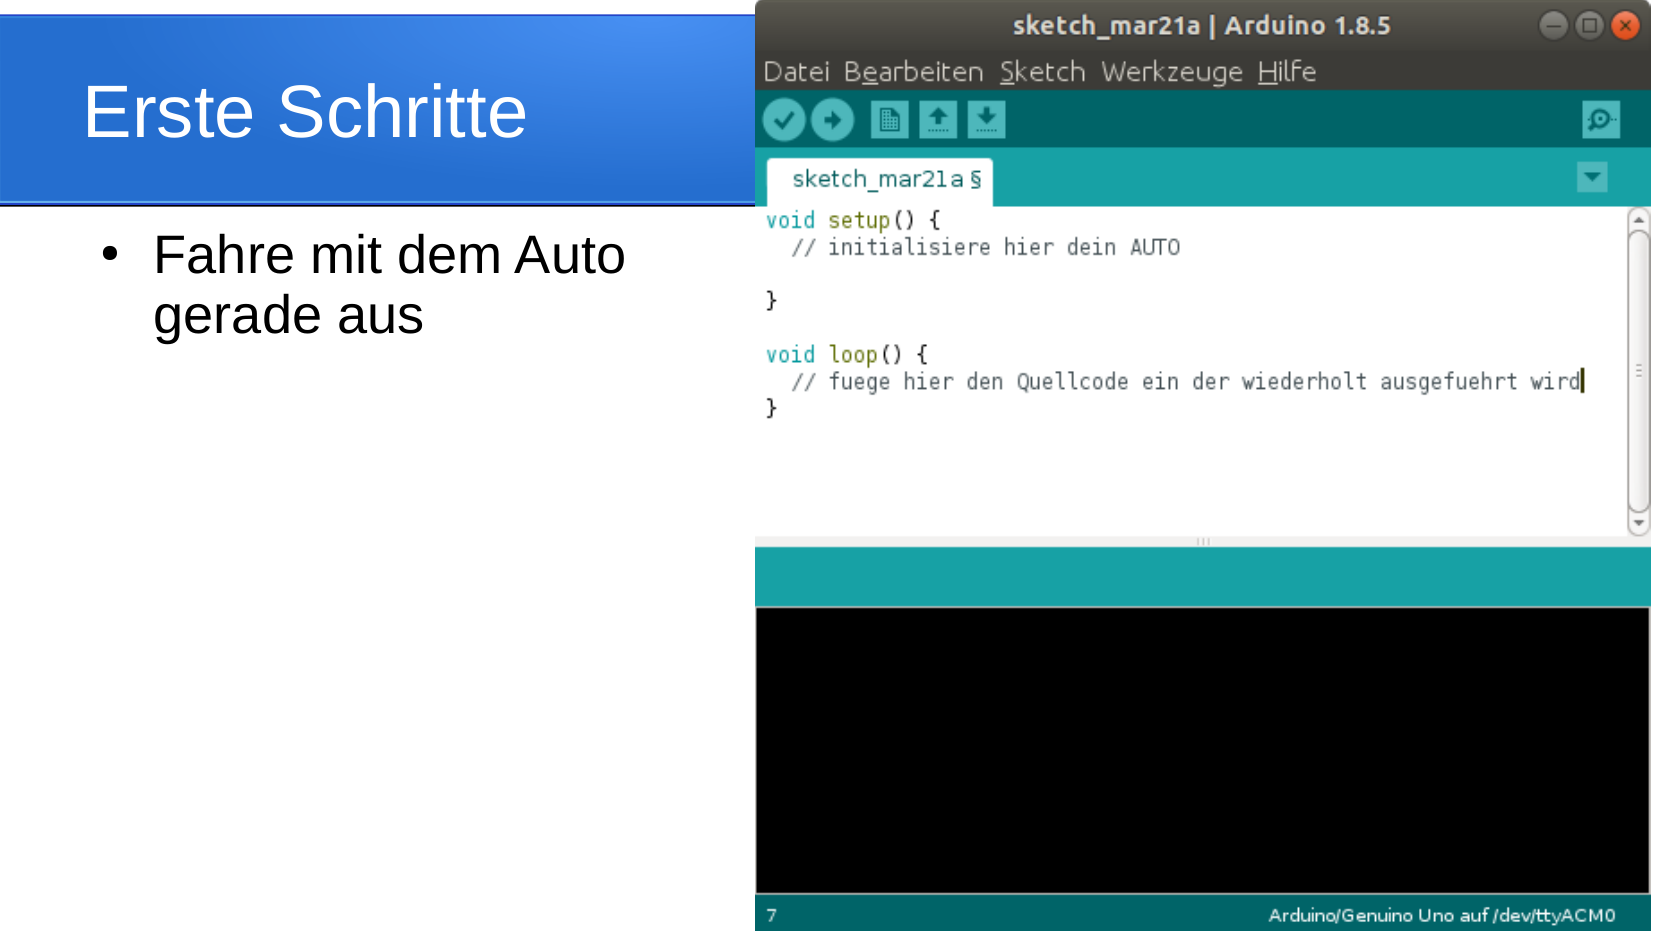

# Erste Schritte
Fahre mit dem Auto gerade aus